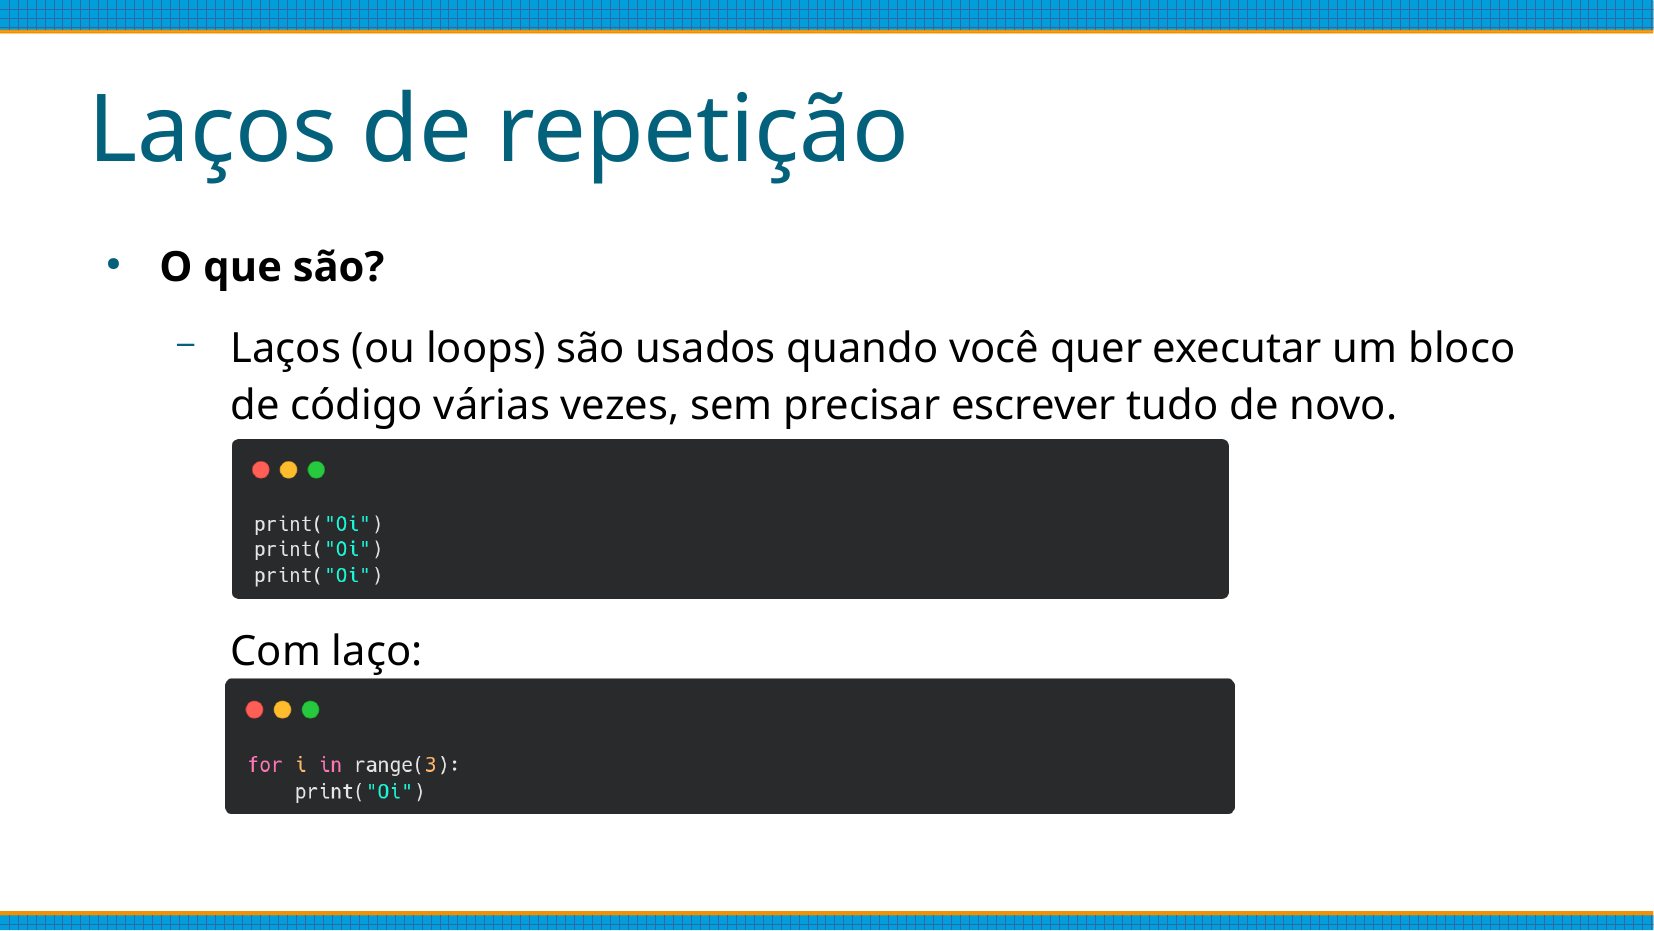

# Laços de repetição
O que são?
Laços (ou loops) são usados quando você quer executar um bloco de código várias vezes, sem precisar escrever tudo de novo.
Com laço: